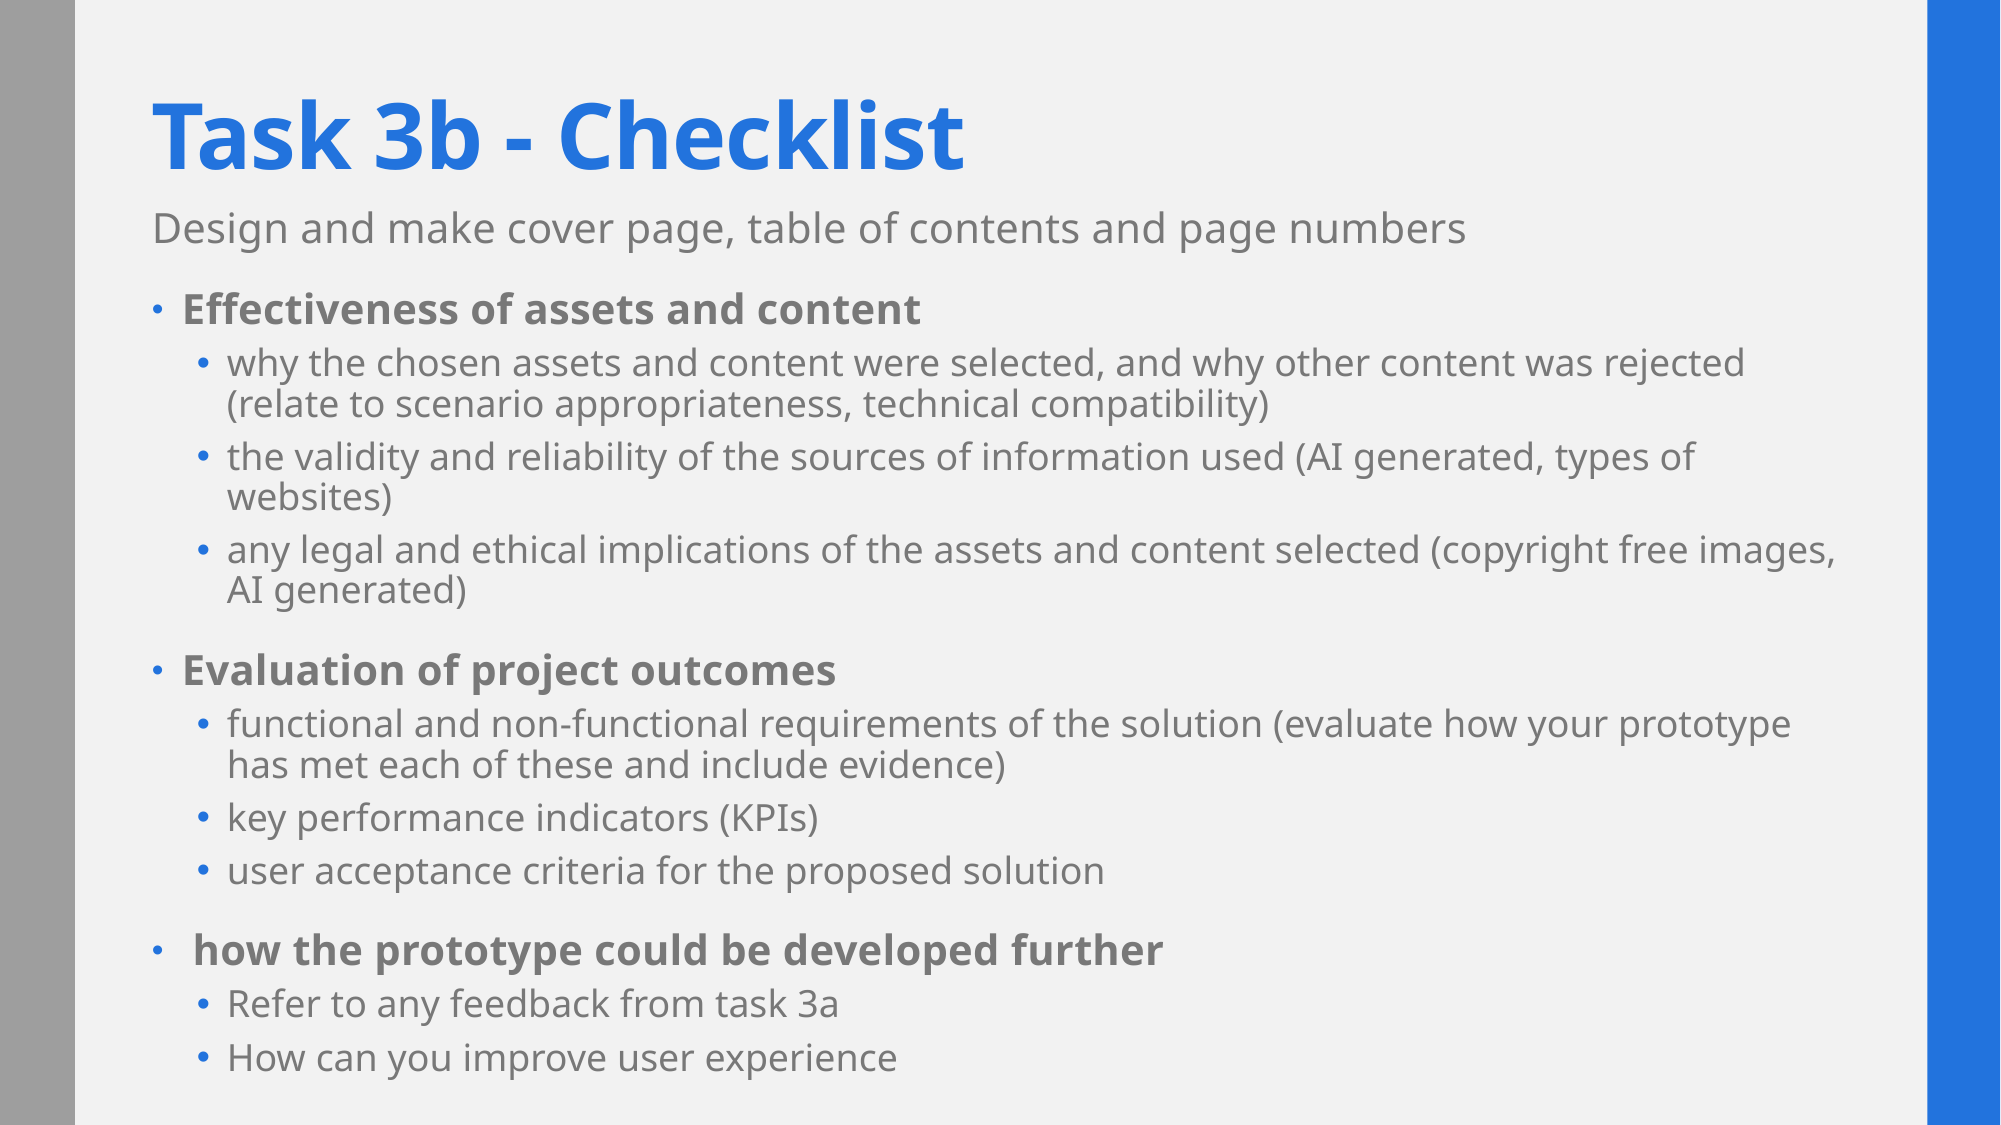

Task 3b - Checklist
# Design and make cover page, table of contents and page numbers
Effectiveness of assets and content
why the chosen assets and content were selected, and why other content was rejected (relate to scenario appropriateness, technical compatibility)
the validity and reliability of the sources of information used (AI generated, types of websites)
any legal and ethical implications of the assets and content selected (copyright free images, AI generated)
Evaluation of project outcomes
functional and non-functional requirements of the solution (evaluate how your prototype has met each of these and include evidence)
key performance indicators (KPIs)
user acceptance criteria for the proposed solution
 how the prototype could be developed further
Refer to any feedback from task 3a
How can you improve user experience